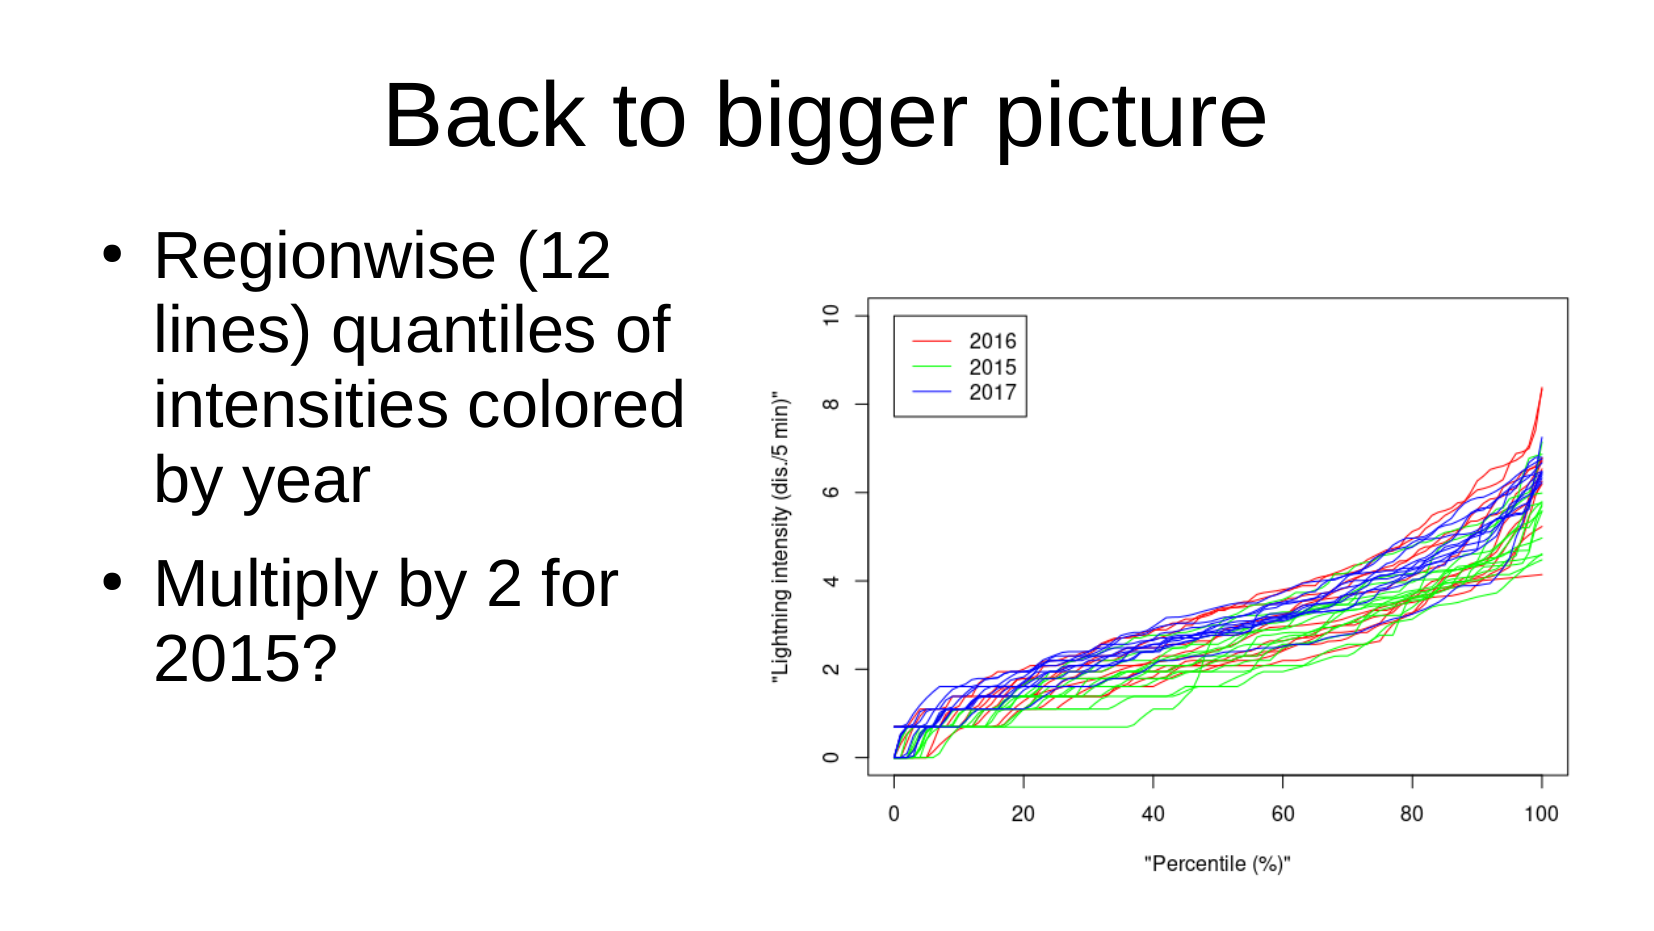

# Back to bigger picture
Regionwise (12 lines) quantiles of intensities colored by year
Multiply by 2 for 2015?